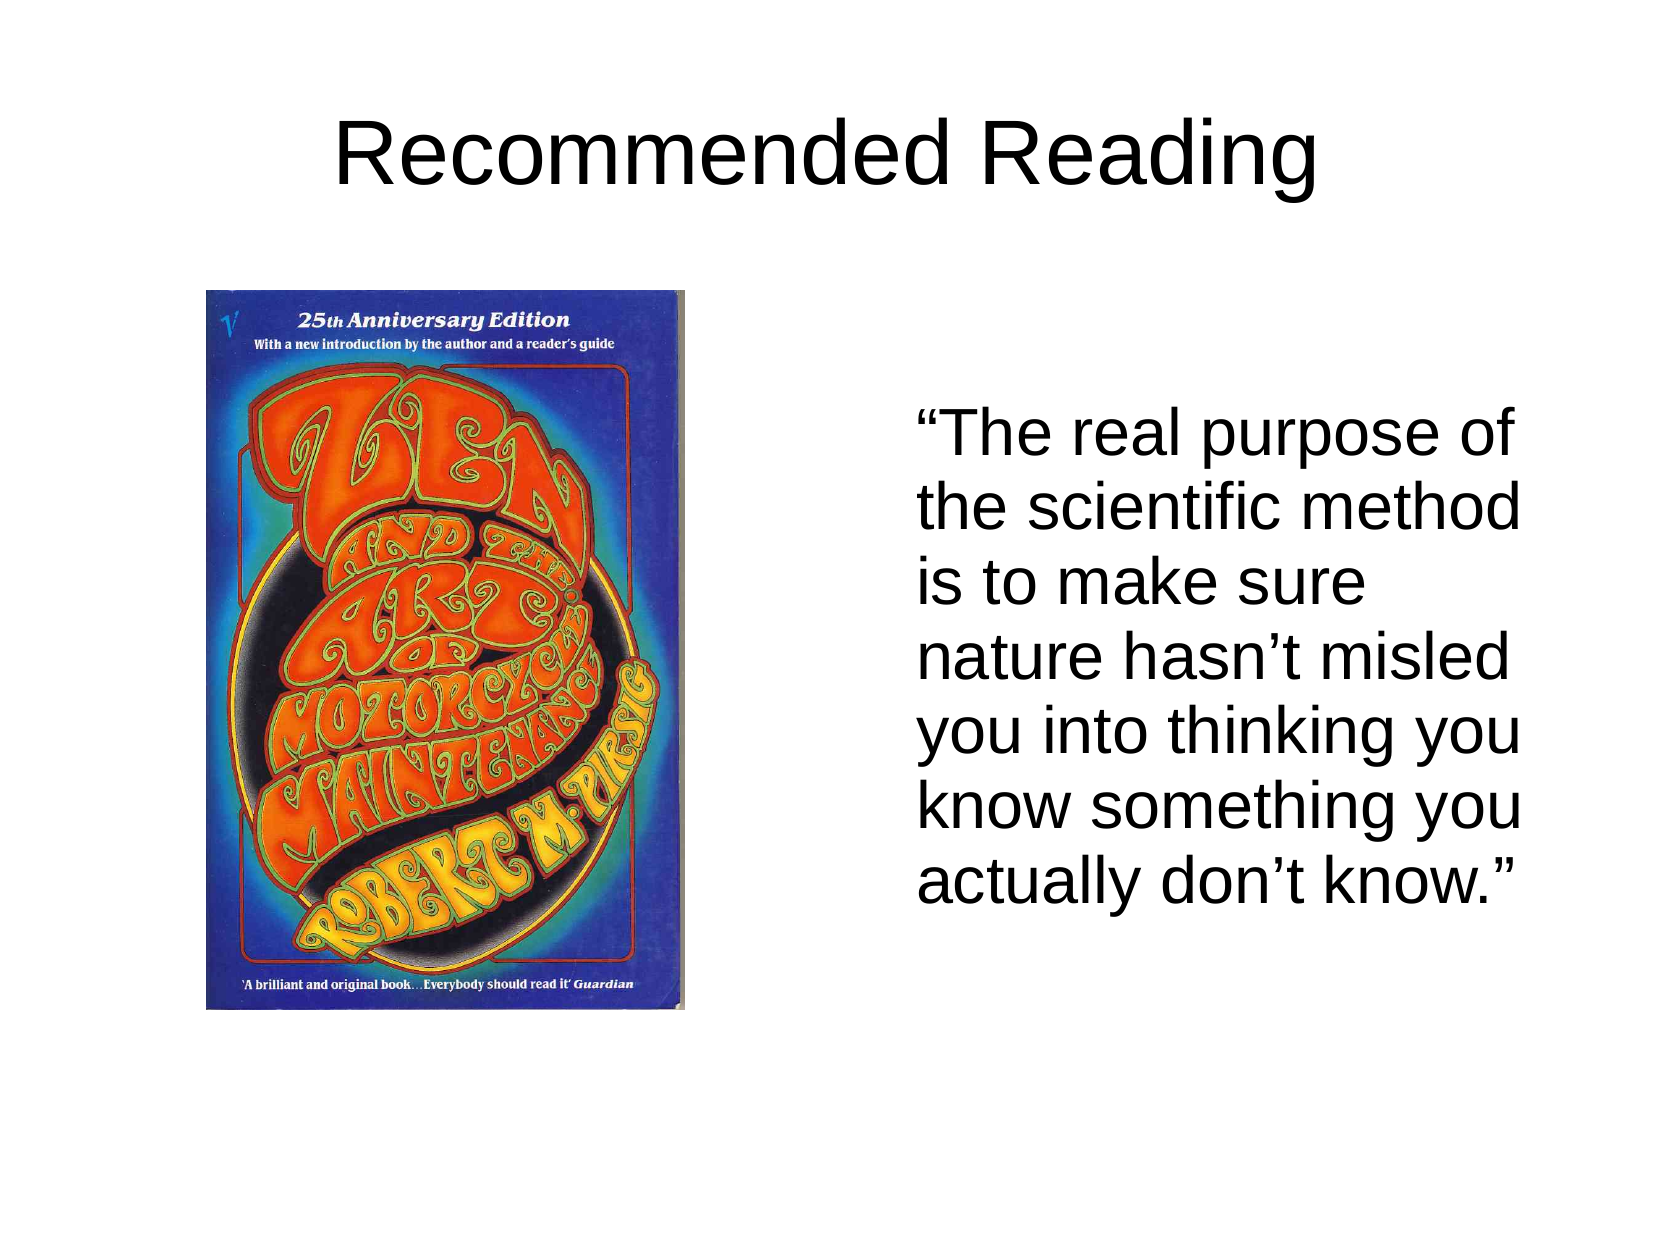

# Recommended Reading
“The real purpose of the scientific method is to make sure nature hasn’t misled you into thinking you know something you actually don’t know.”